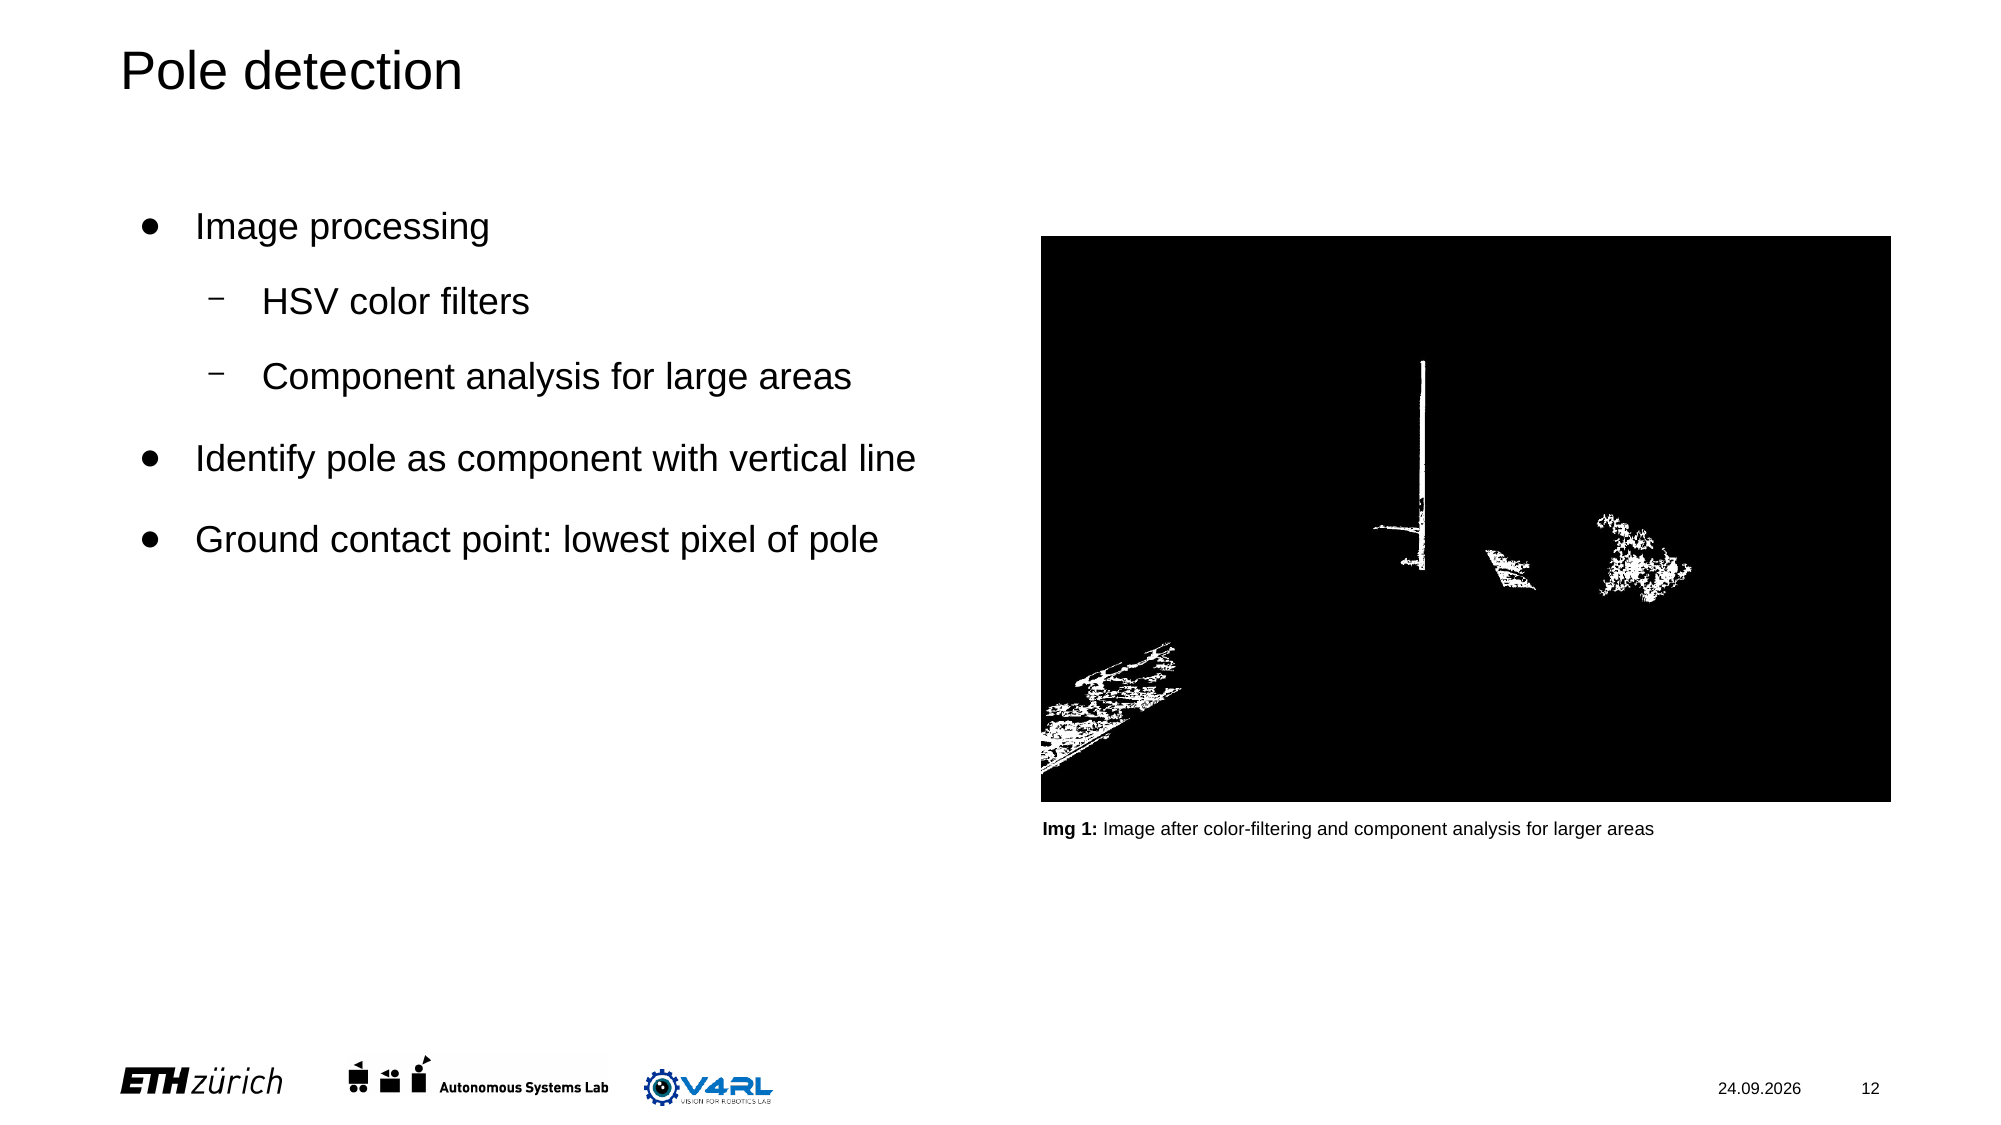

# Pole detection
Image processing
HSV color filters
Component analysis for large areas
Identify pole as component with vertical line
Ground contact point: lowest pixel of pole
Img 1: Image after color-filtering and component analysis for larger areas